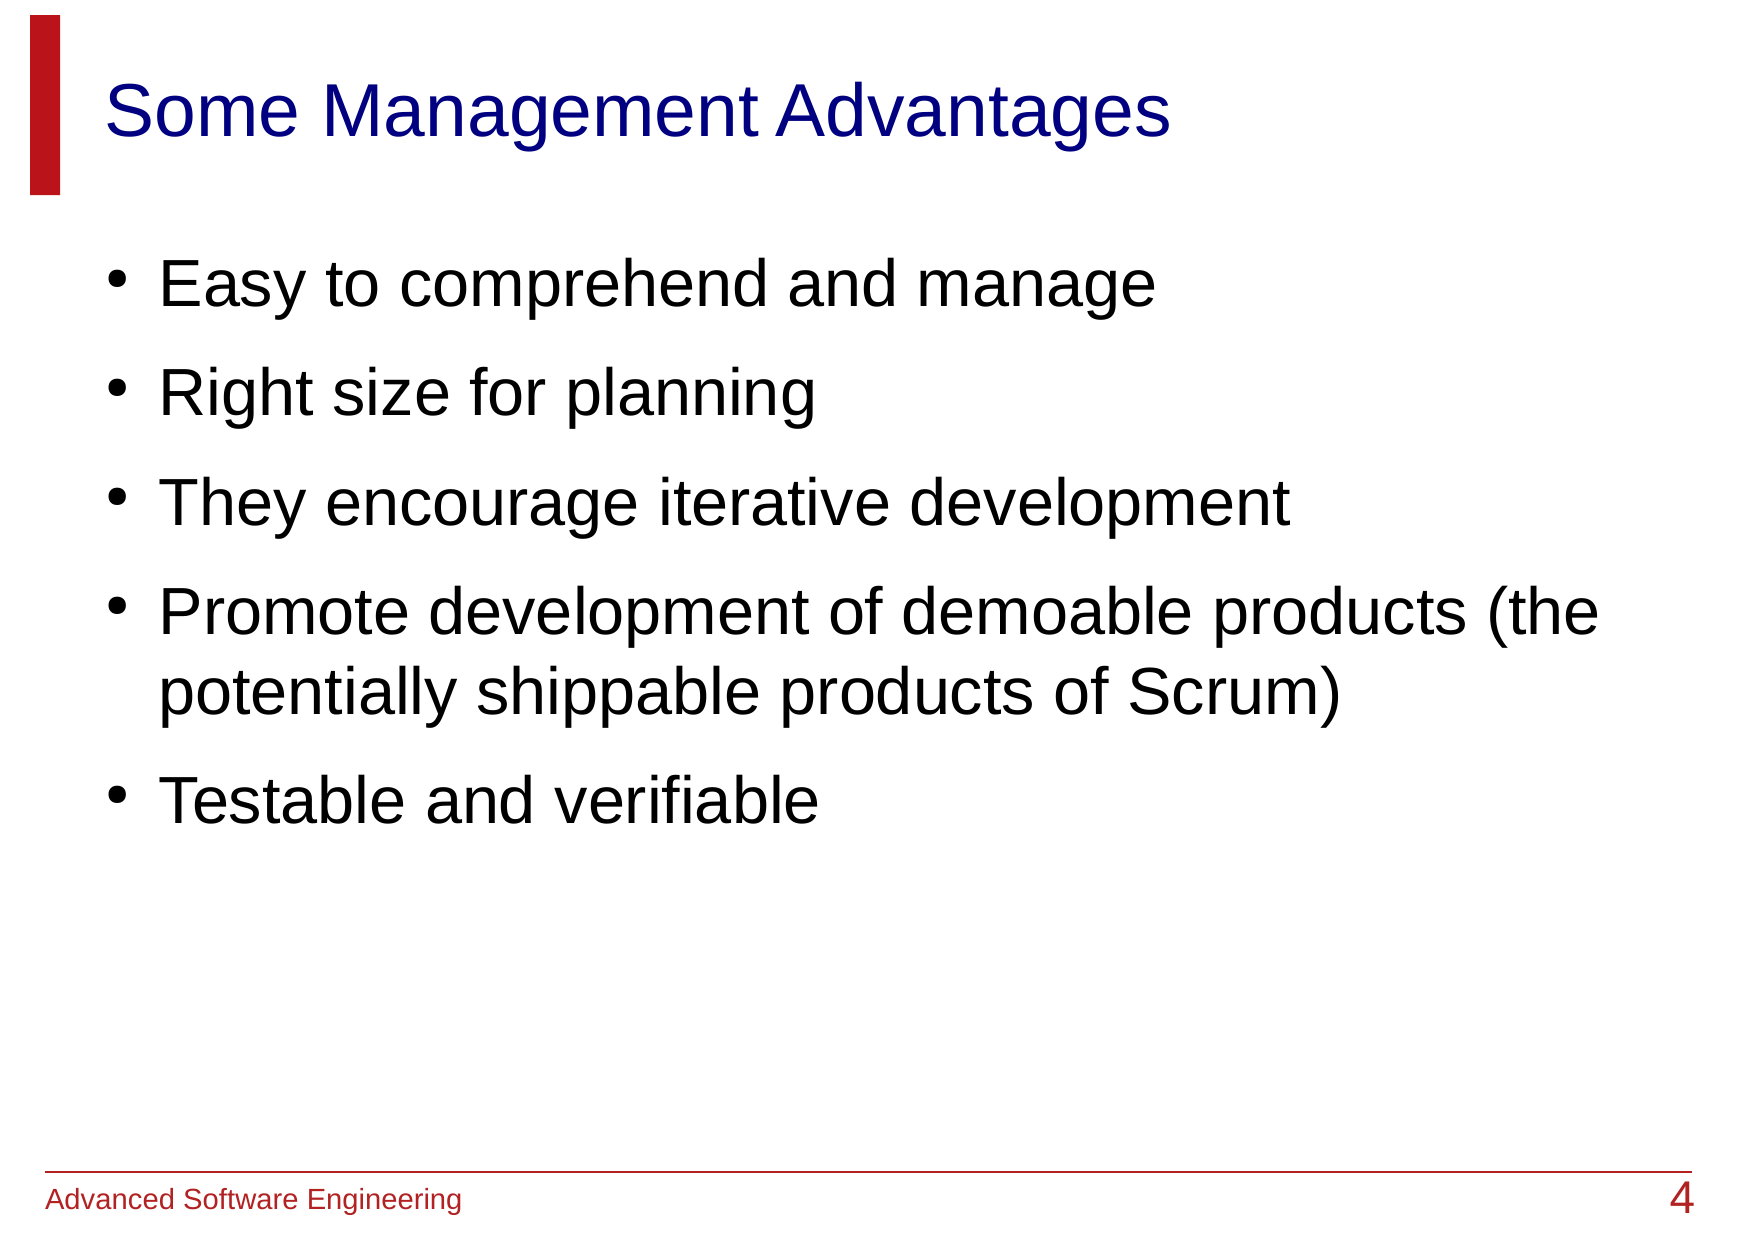

# Some Management Advantages
Easy to comprehend and manage
Right size for planning
They encourage iterative development
Promote development of demoable products (the potentially shippable products of Scrum)
Testable and verifiable
4
Advanced Software Engineering